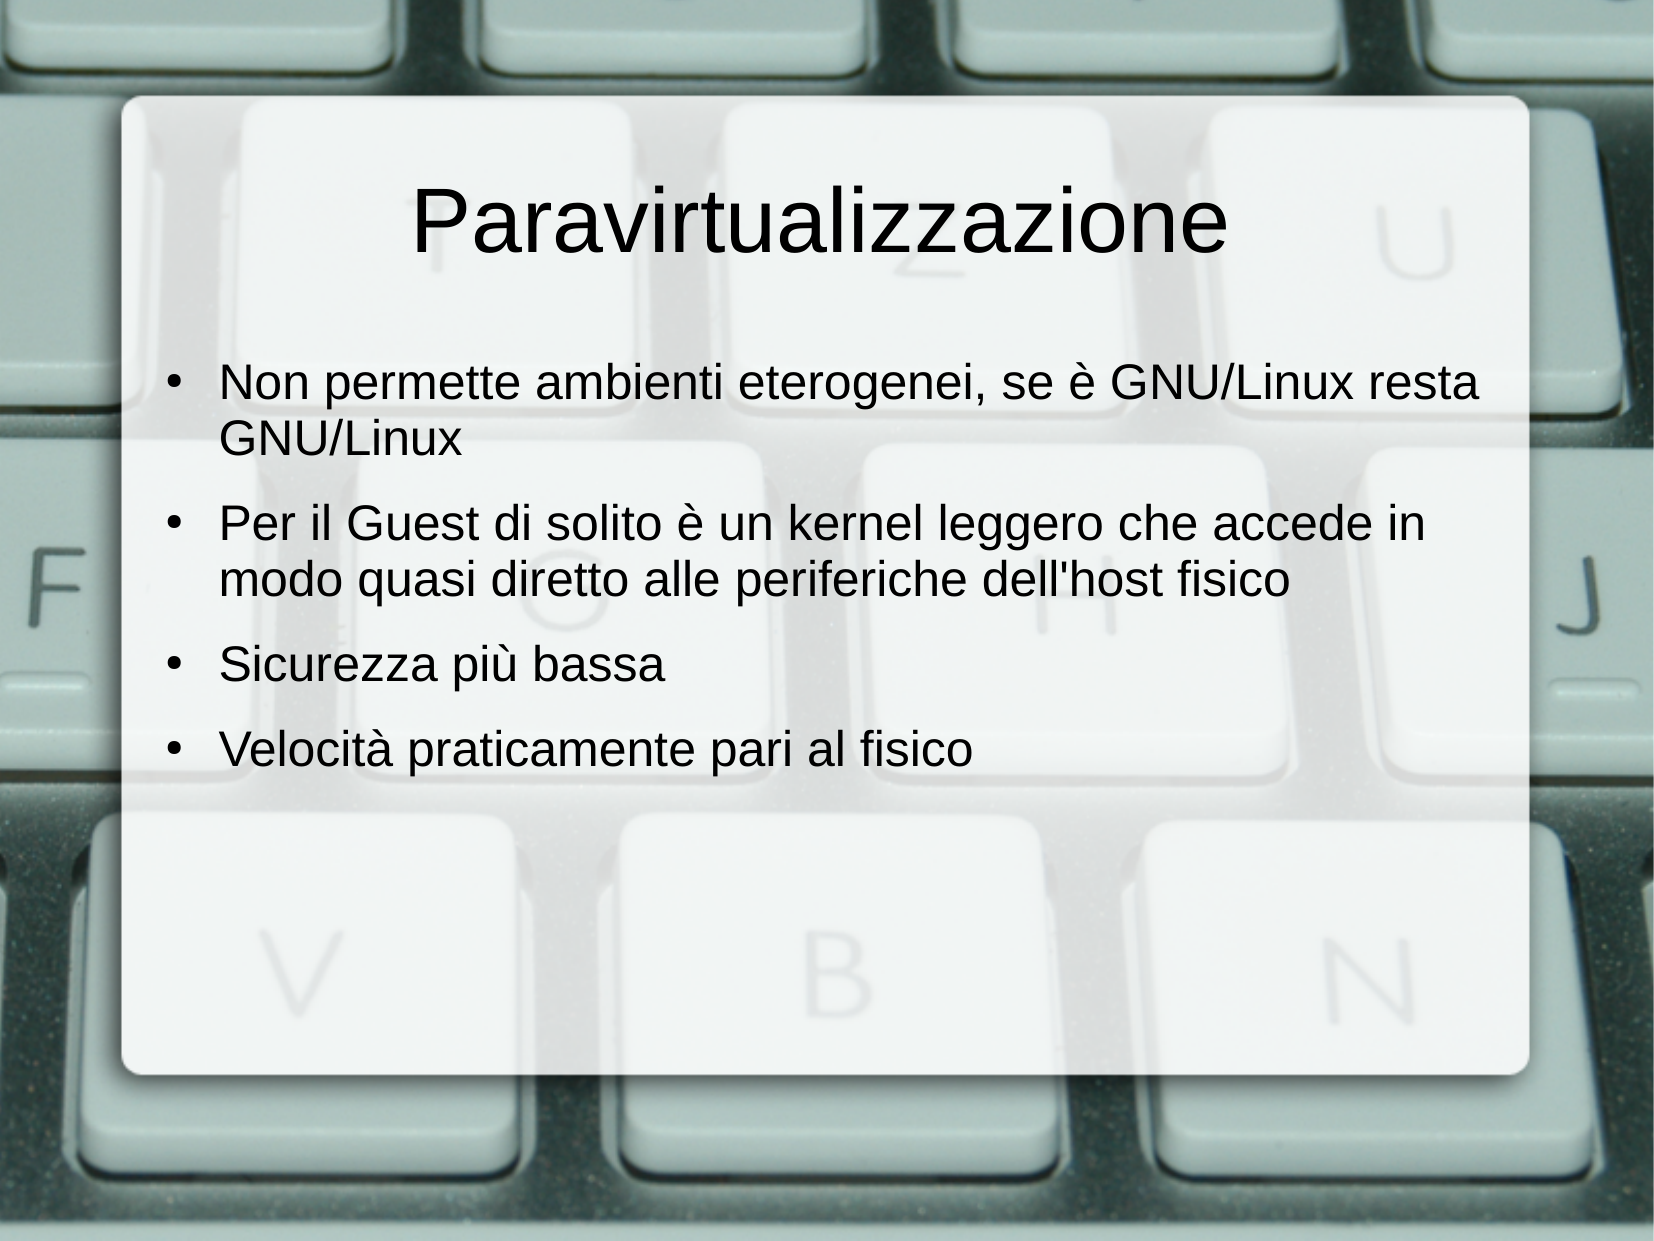

# Paravirtualizzazione
Non permette ambienti eterogenei, se è GNU/Linux resta GNU/Linux
Per il Guest di solito è un kernel leggero che accede in modo quasi diretto alle periferiche dell'host fisico
Sicurezza più bassa
Velocità praticamente pari al fisico